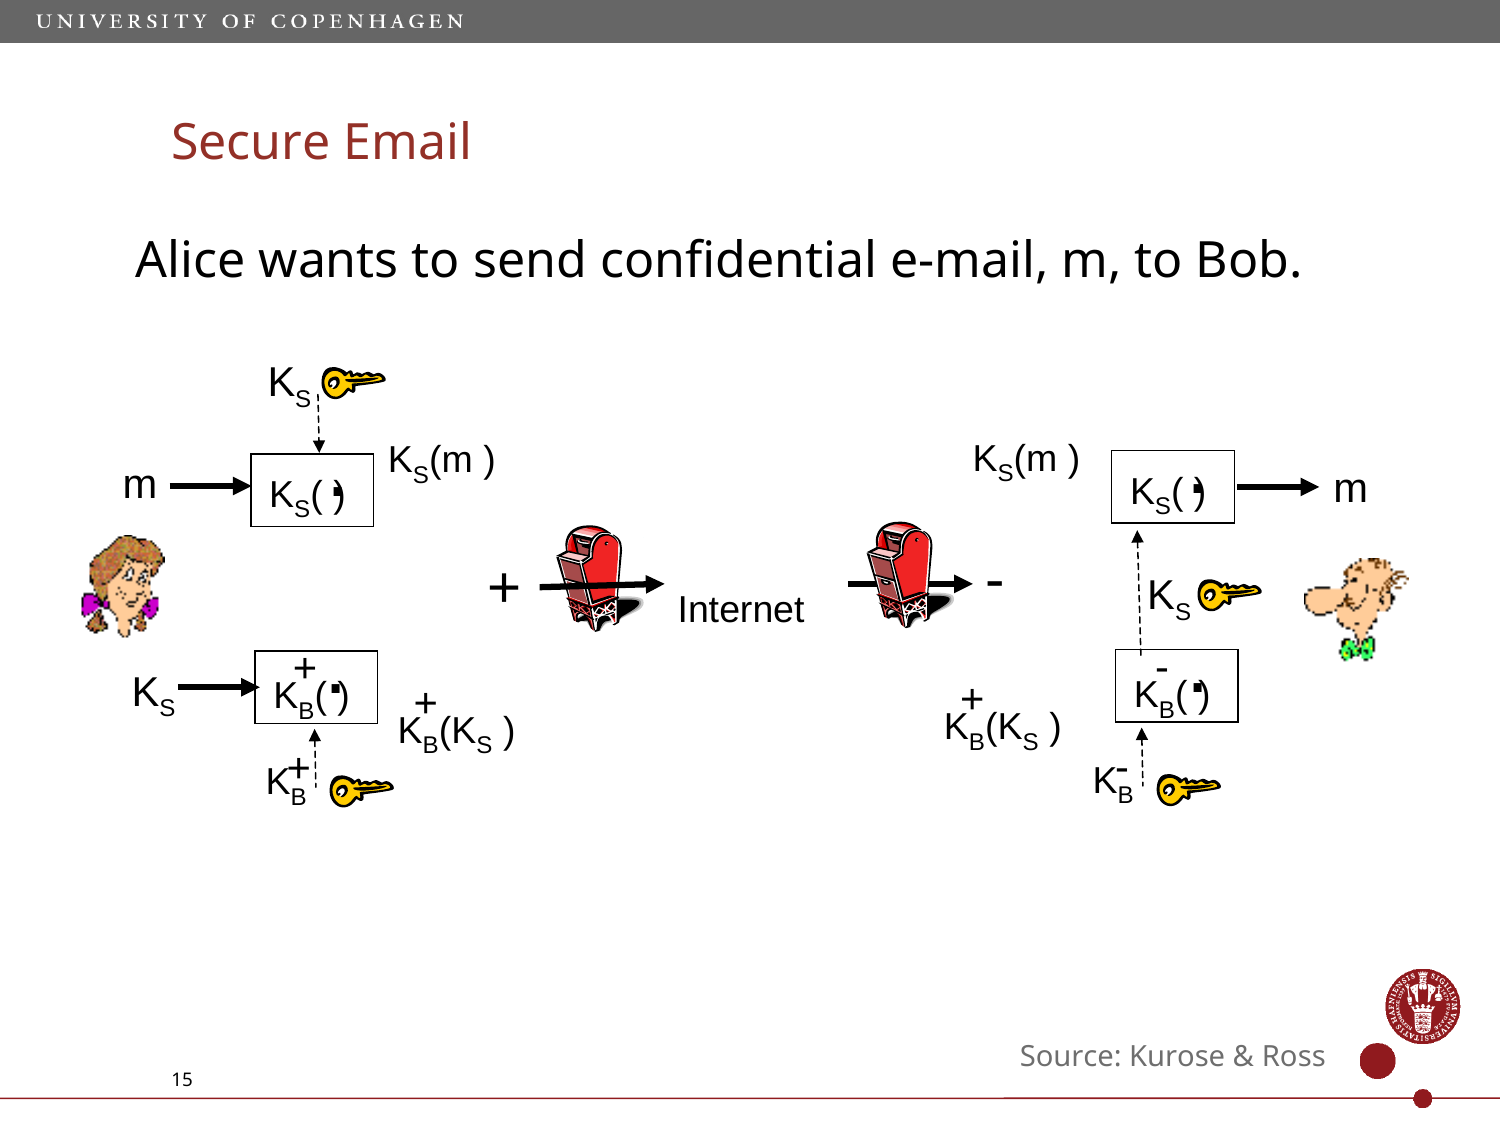

Secure Email
 Alice wants to send confidential e-mail, m, to Bob.
KS
.
KS( )
.
KS( )
KS(m )
KS(m )
m
m
-
+
KS
Internet
.
-
KB( )
.
+
KB( )
KS
+
KB(KS )
+
KB(KS )
-
KB
+
KB
Source: Kurose & Ross